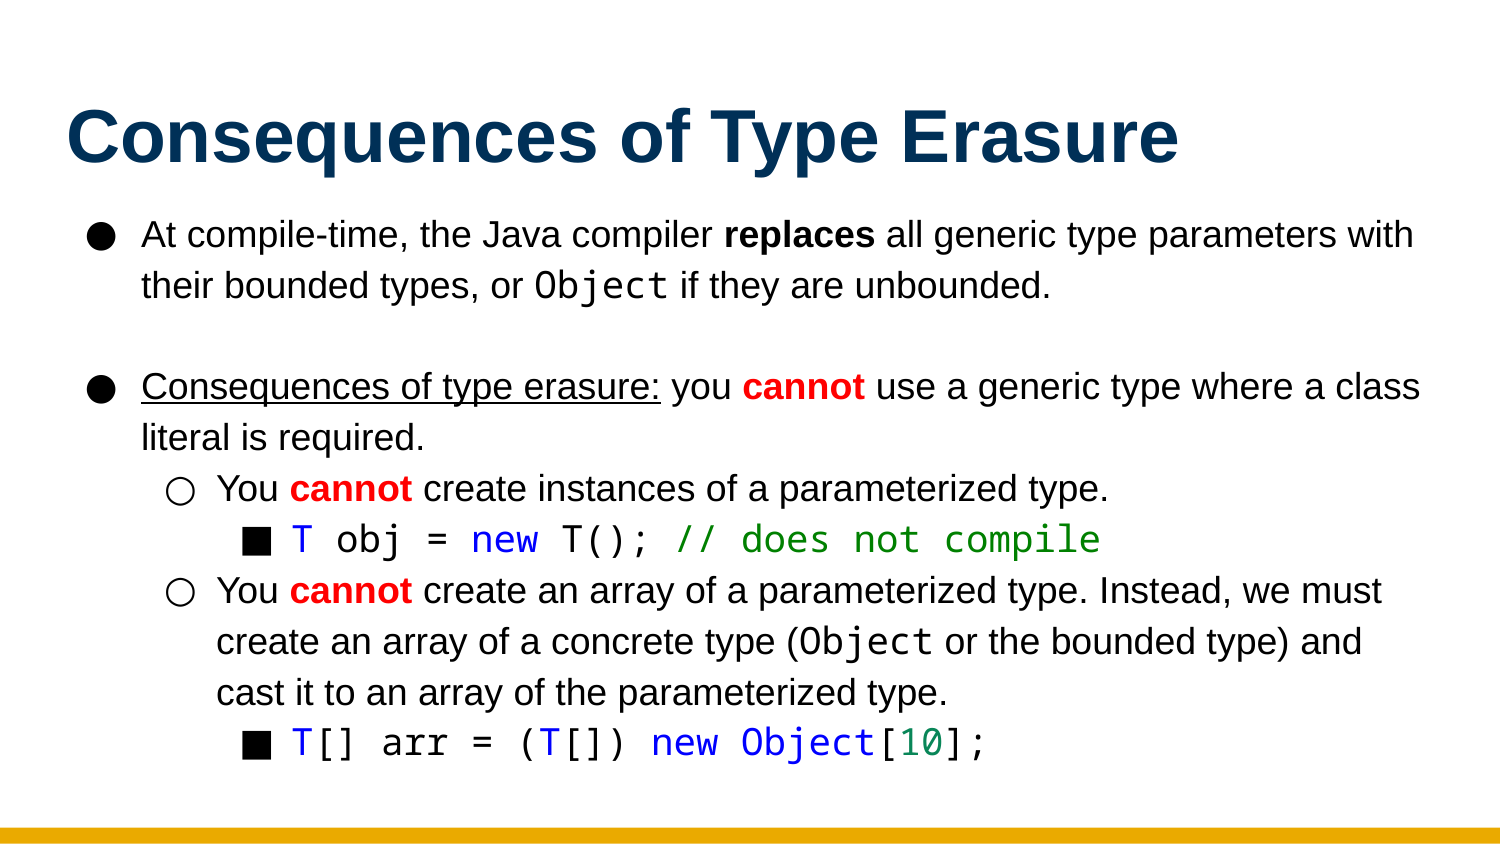

# Consequences of Type Erasure
At compile-time, the Java compiler replaces all generic type parameters with their bounded types, or Object if they are unbounded.
Consequences of type erasure: you cannot use a generic type where a class literal is required.
You cannot create instances of a parameterized type.
T obj = new T(); // does not compile
You cannot create an array of a parameterized type. Instead, we must create an array of a concrete type (Object or the bounded type) and cast it to an array of the parameterized type.
T[] arr = (T[]) new Object[10];